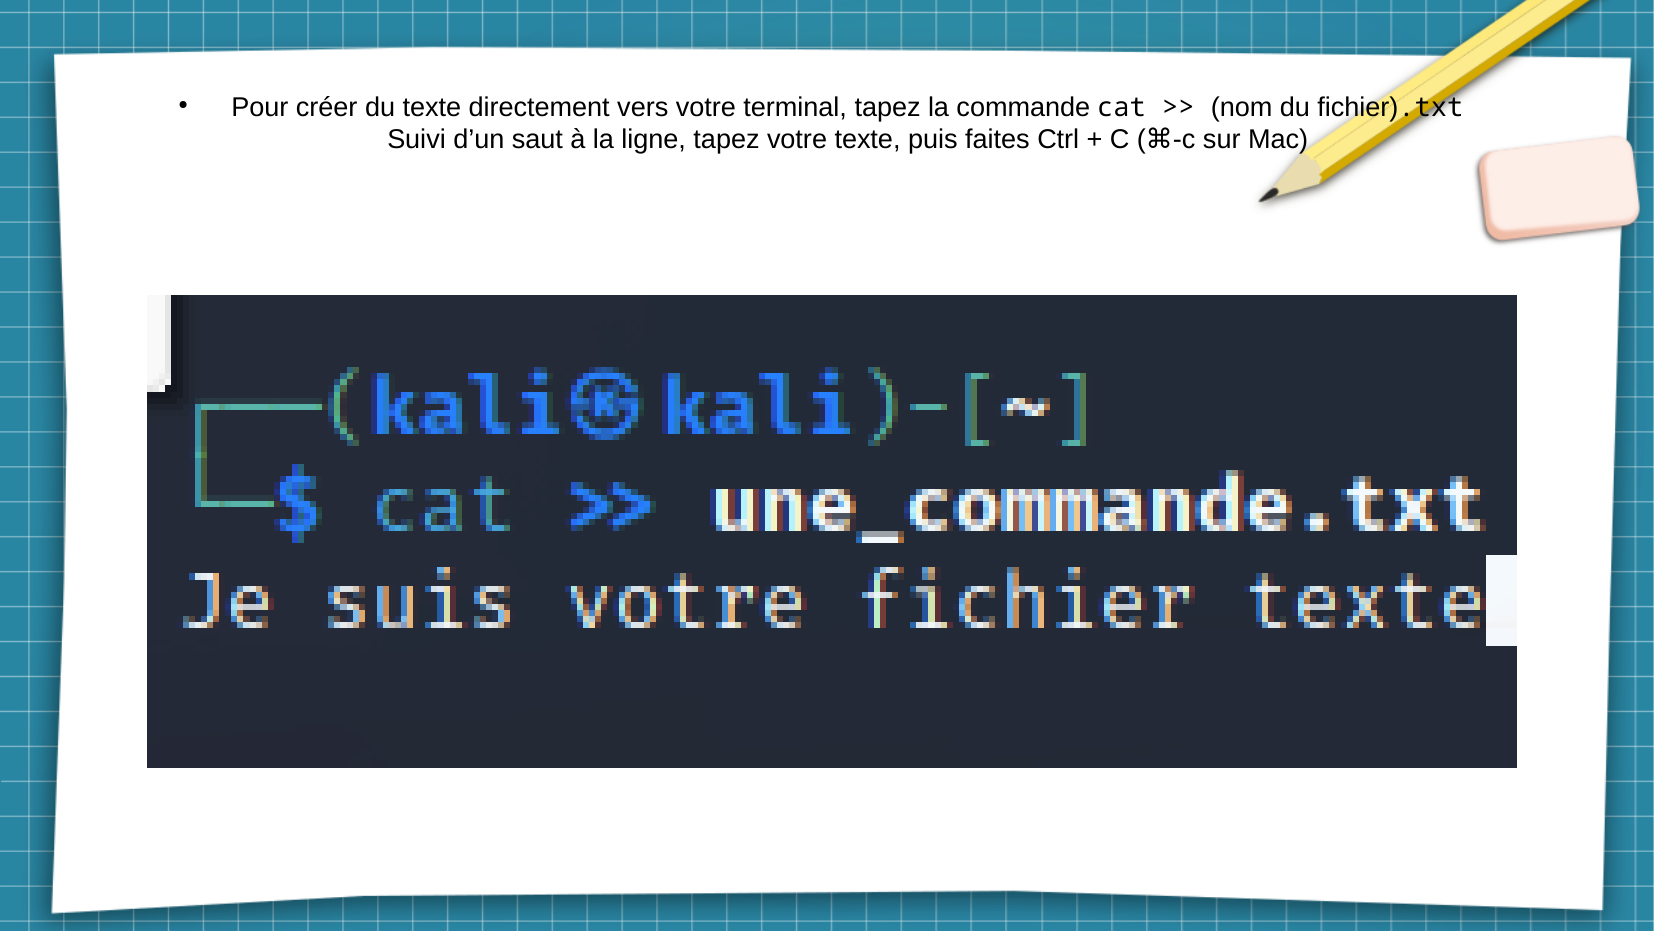

# Pour créer du texte directement vers votre terminal, tapez la commande cat >> (nom du fichier).txt Suivi d’un saut à la ligne, tapez votre texte, puis faites Ctrl + C (⌘-c sur Mac)